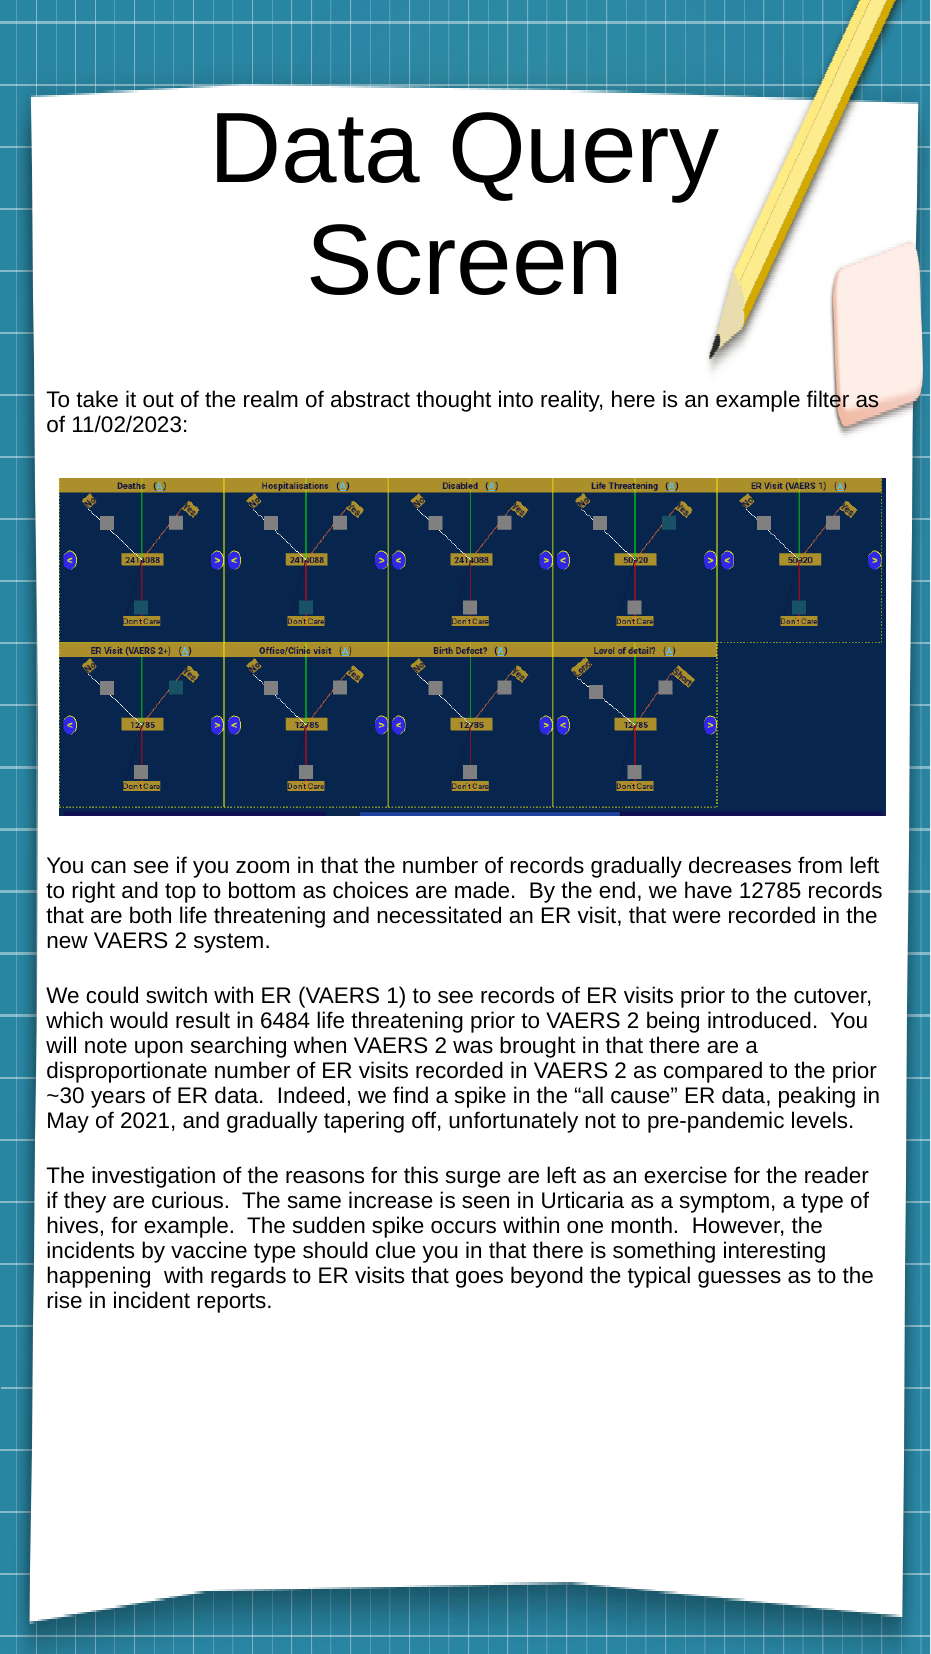

# Data Query Screen
To take it out of the realm of abstract thought into reality, here is an example filter as of 11/02/2023:
You can see if you zoom in that the number of records gradually decreases from left to right and top to bottom as choices are made. By the end, we have 12785 records that are both life threatening and necessitated an ER visit, that were recorded in the new VAERS 2 system.
We could switch with ER (VAERS 1) to see records of ER visits prior to the cutover, which would result in 6484 life threatening prior to VAERS 2 being introduced. You will note upon searching when VAERS 2 was brought in that there are a disproportionate number of ER visits recorded in VAERS 2 as compared to the prior ~30 years of ER data. Indeed, we find a spike in the “all cause” ER data, peaking in May of 2021, and gradually tapering off, unfortunately not to pre-pandemic levels.
The investigation of the reasons for this surge are left as an exercise for the reader if they are curious. The same increase is seen in Urticaria as a symptom, a type of hives, for example. The sudden spike occurs within one month. However, the incidents by vaccine type should clue you in that there is something interesting happening with regards to ER visits that goes beyond the typical guesses as to the rise in incident reports.